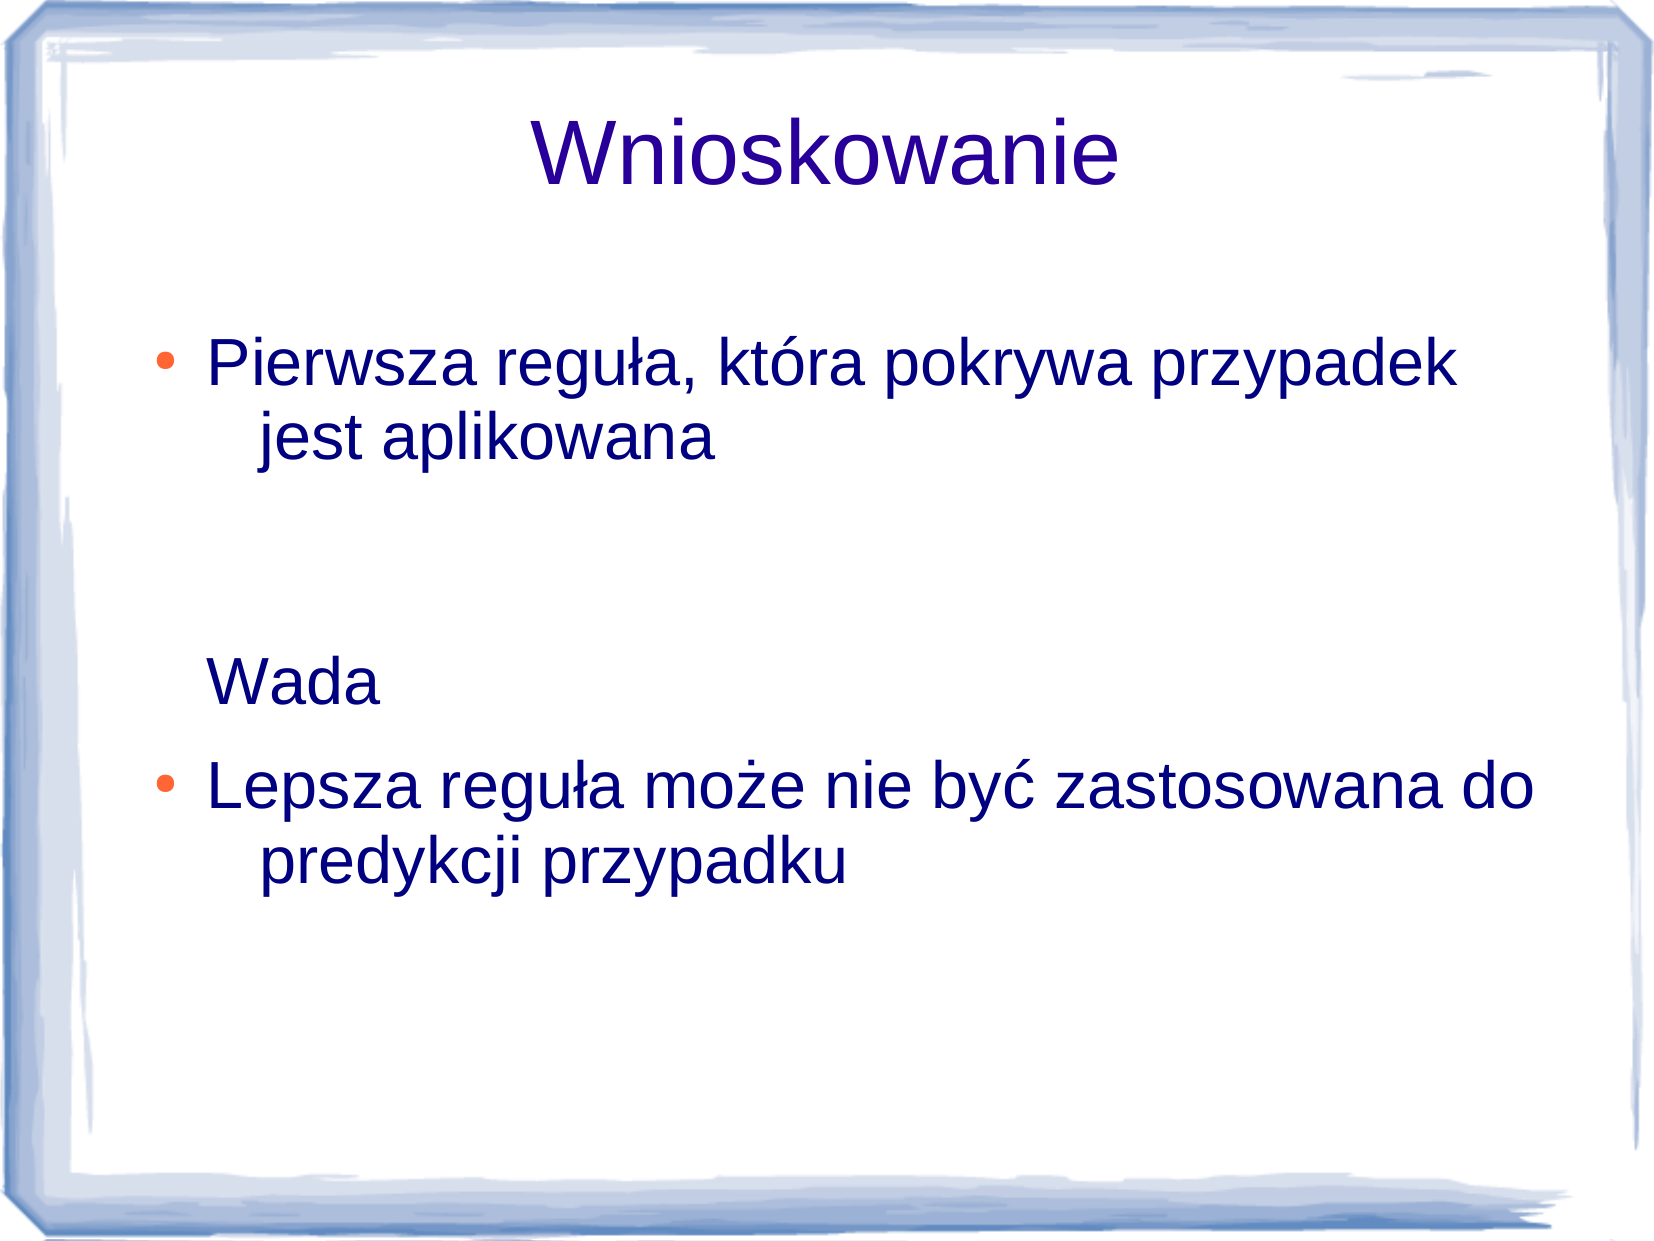

# Wnioskowanie
Pierwsza reguła, która pokrywa przypadek jest aplikowana
Wada
Lepsza reguła może nie być zastosowana do predykcji przypadku